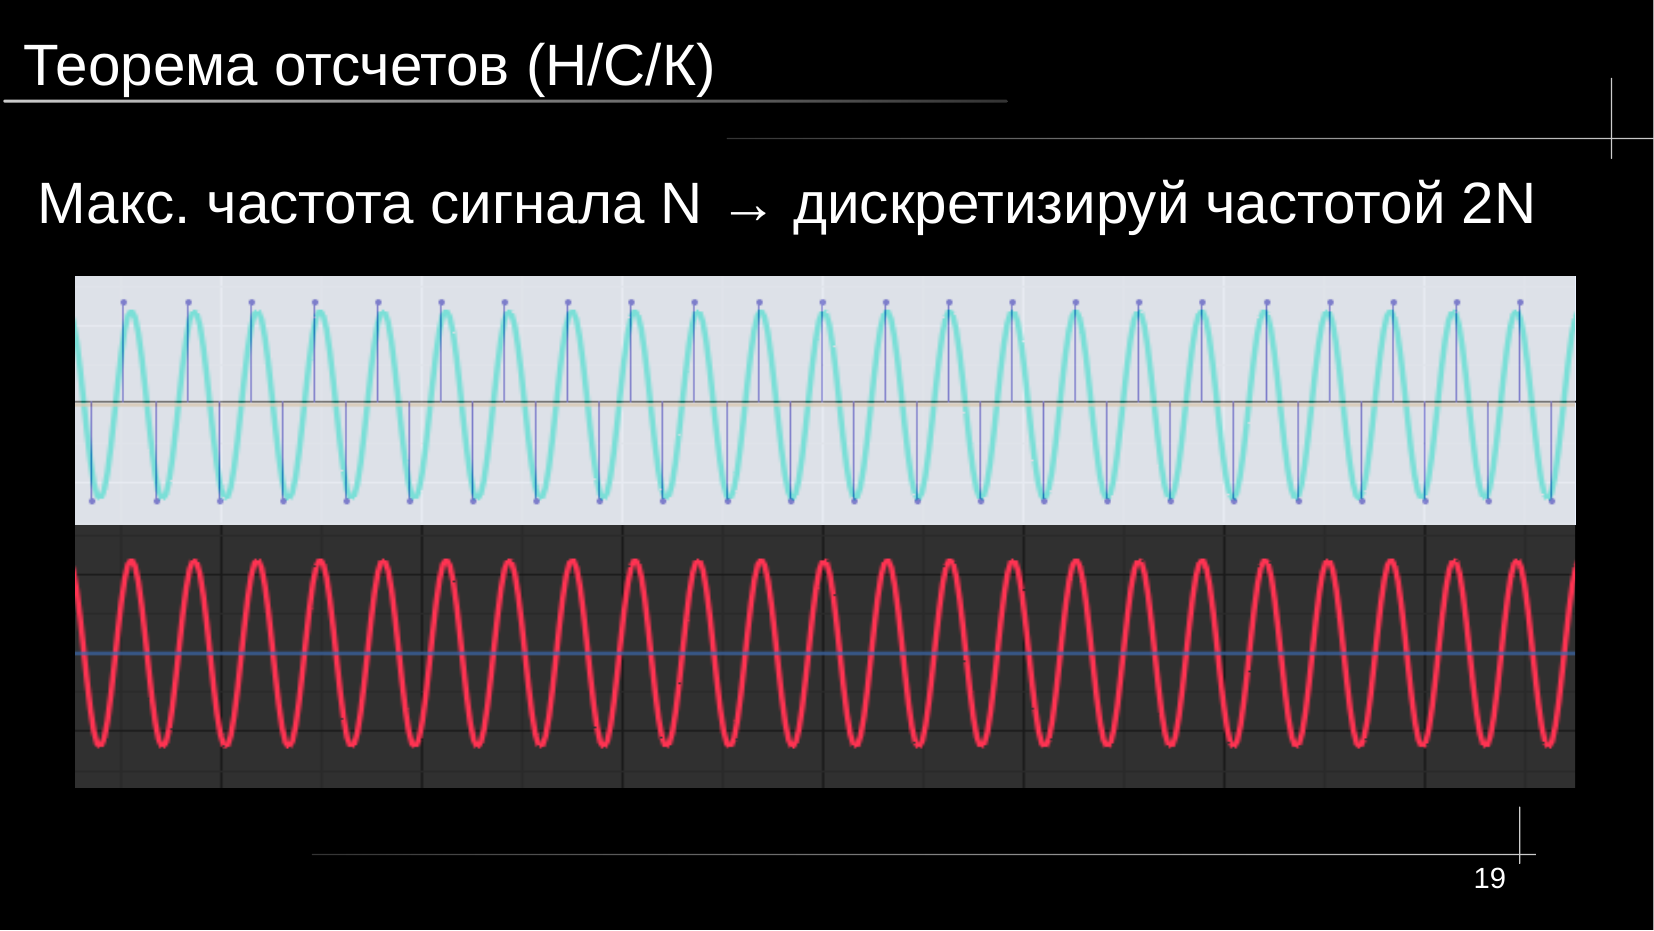

# Теорема отсчетов (Н/С/К)
Макс. частота сигнала N → дискретизируй частотой 2N
19